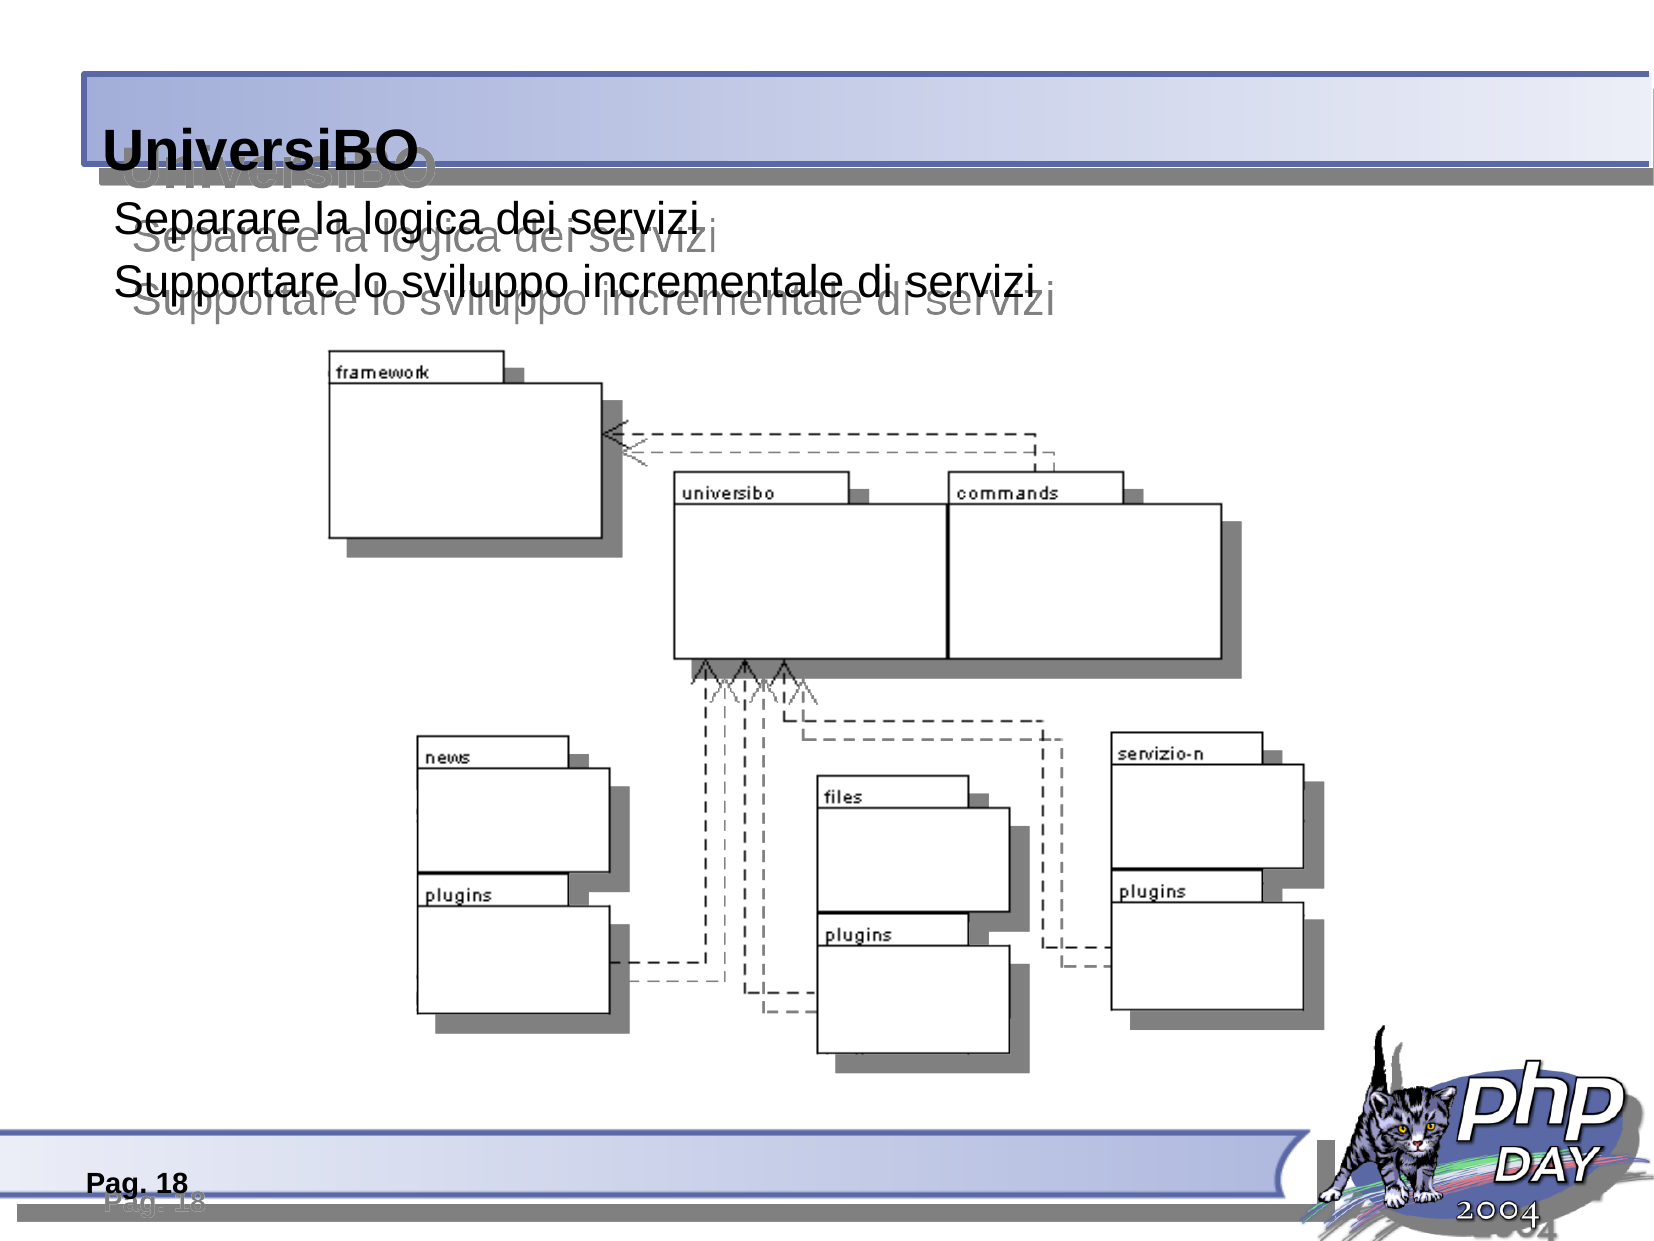

UniversiBO
Separare la logica dei servizi
Supportare lo sviluppo incrementale di servizi